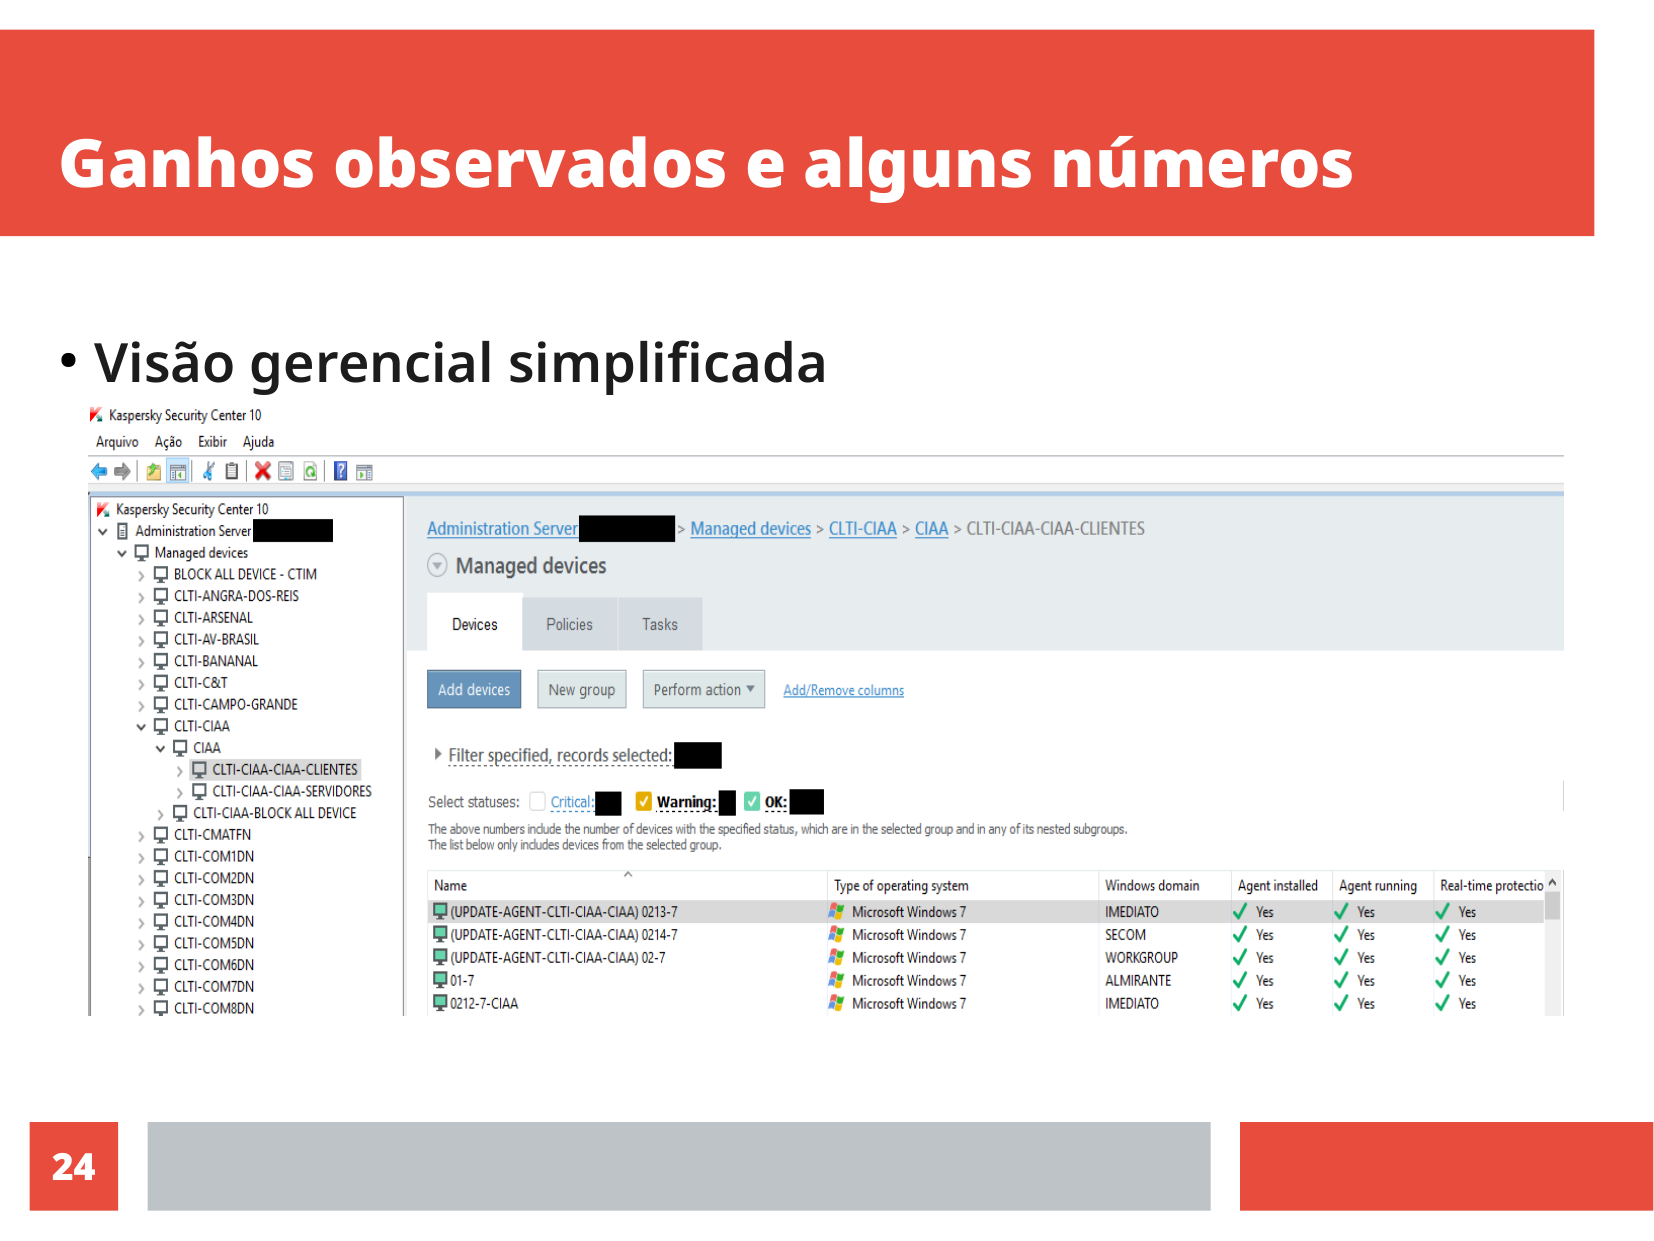

# Ganhos observados e alguns números
Visão gerencial simplificada
24